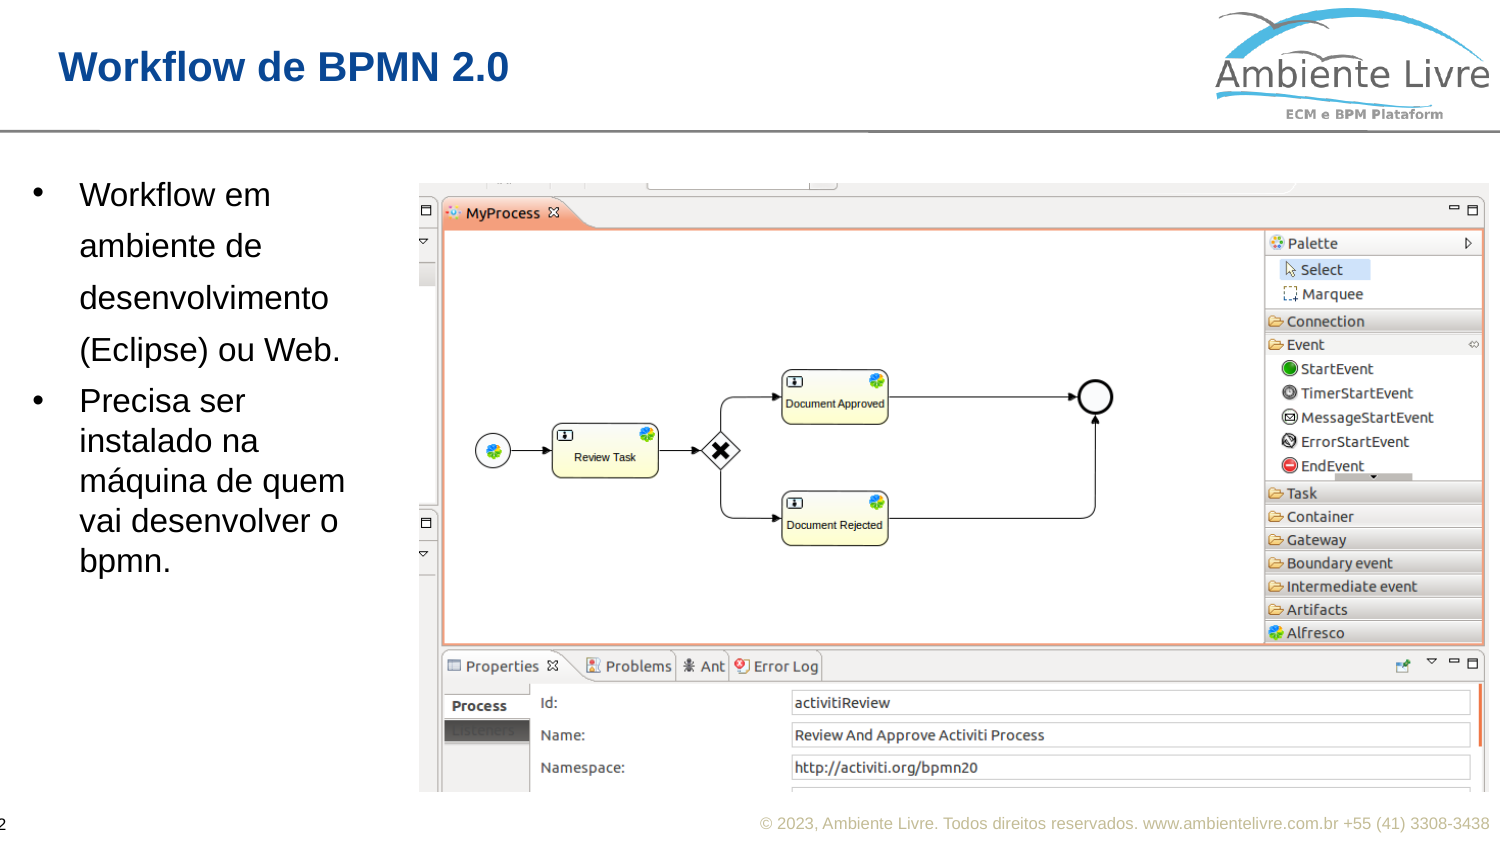

# Workflow de BPMN 2.0
Workflow em
ambiente de
desenvolvimento
(Eclipse) ou Web.
Precisa ser instalado na máquina de quem vai desenvolver o bpmn.